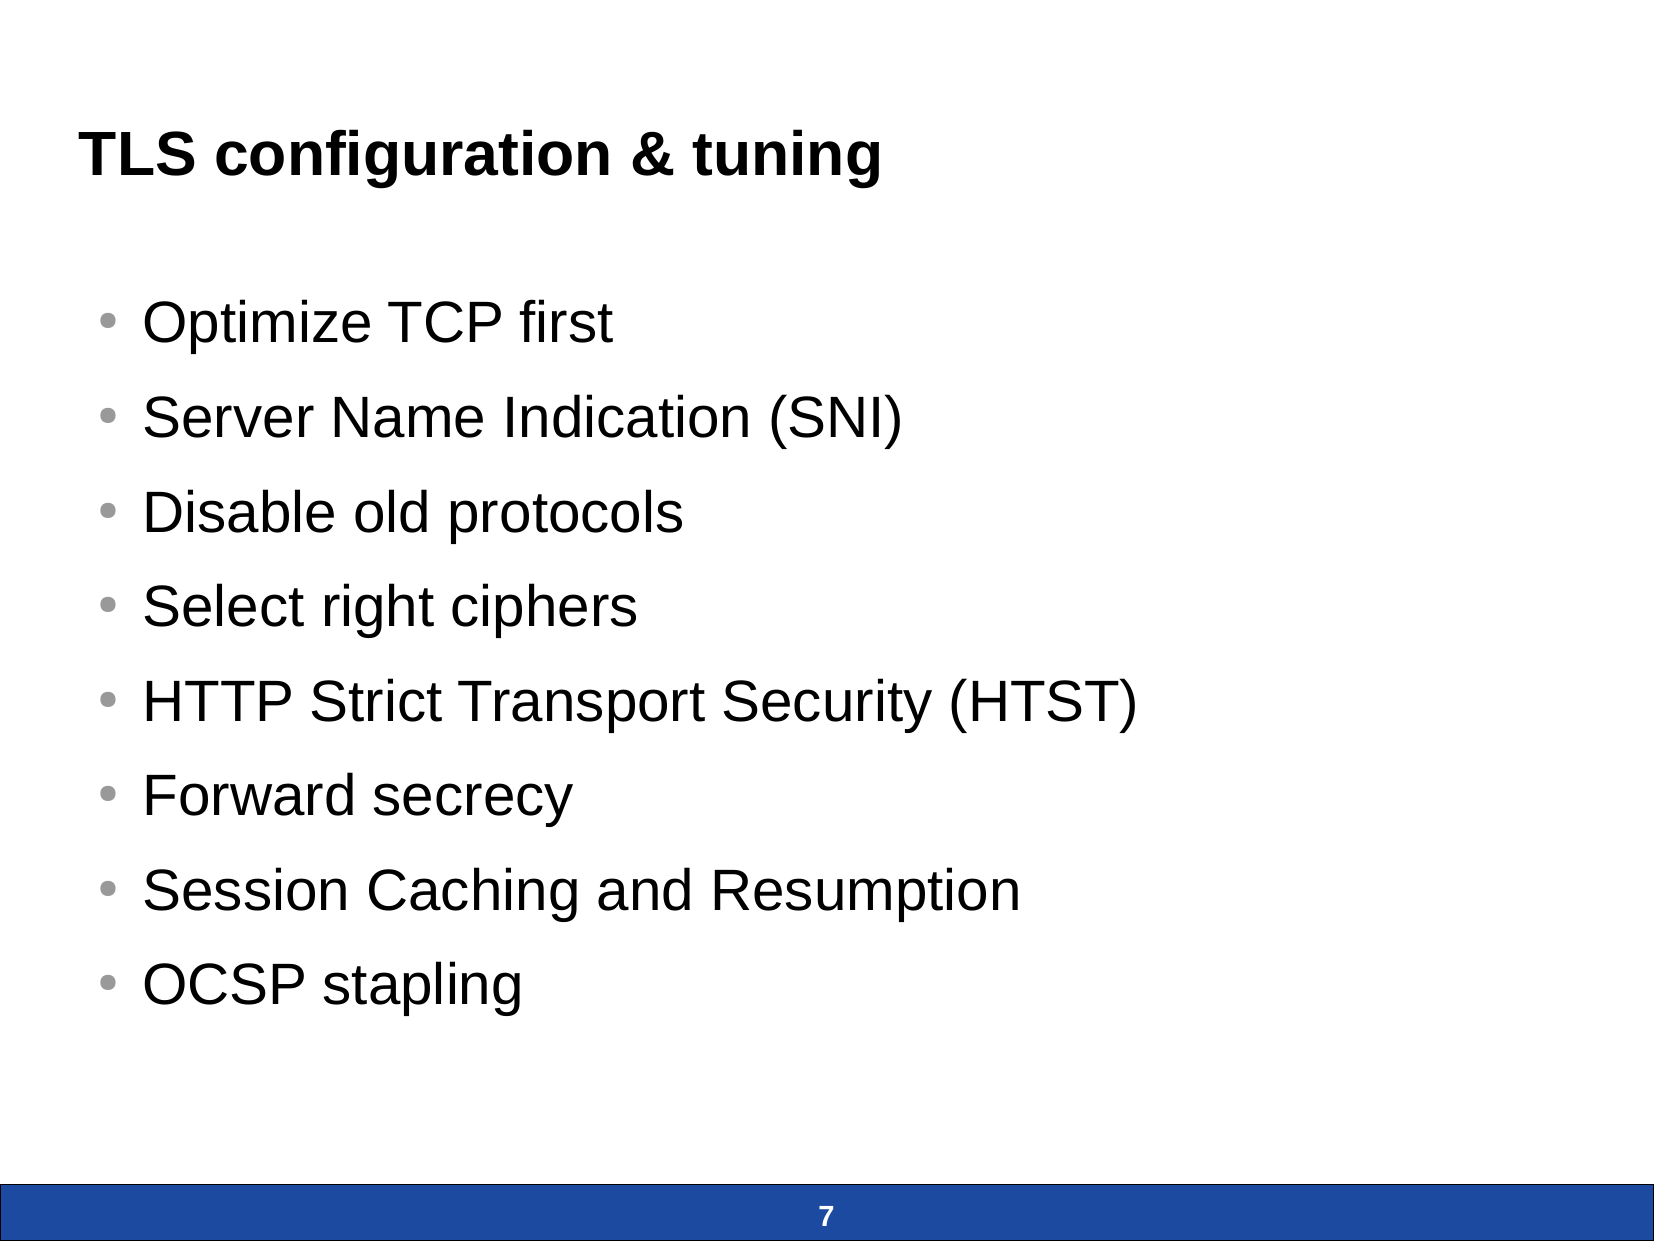

# TLS configuration & tuning
Optimize TCP first
Server Name Indication (SNI)
Disable old protocols
Select right ciphers
HTTP Strict Transport Security (HTST)
Forward secrecy
Session Caching and Resumption
OCSP stapling
7